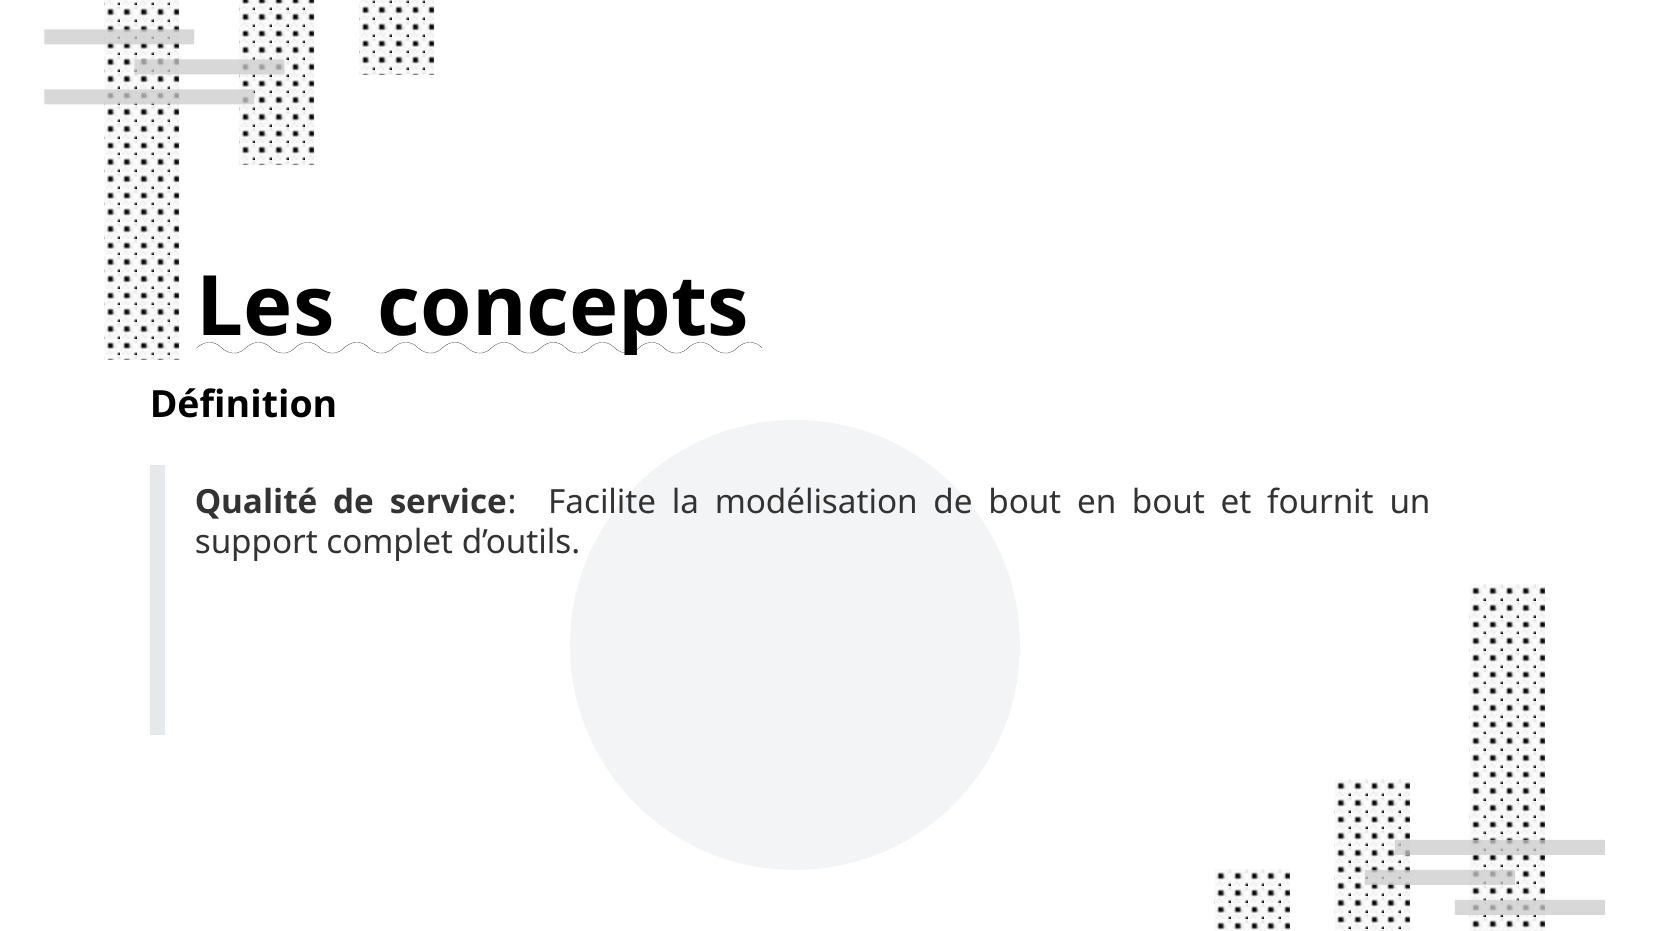

Les concepts
Définition
Qualité de service: Facilite la modélisation de bout en bout et fournit un support complet d’outils.